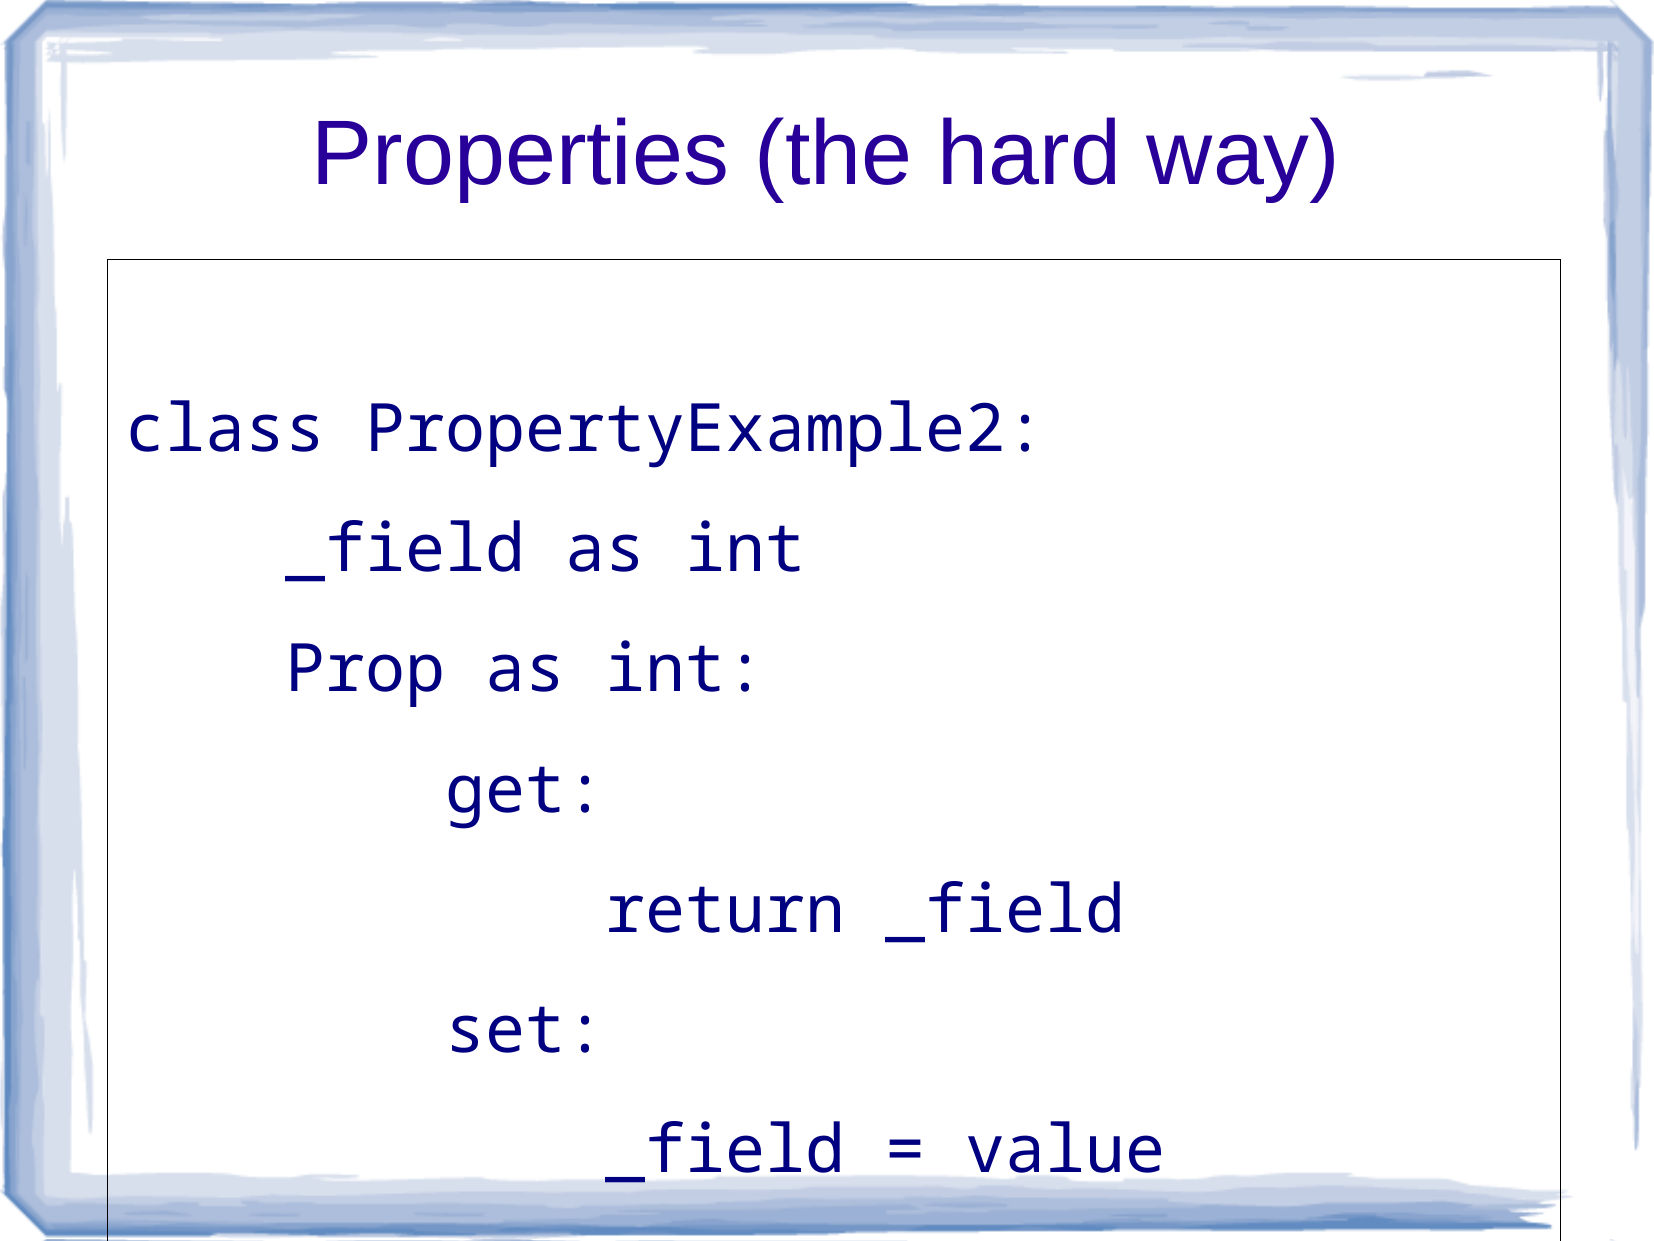

# Properties (the hard way)
class PropertyExample2:
 _field as int
 Prop as int:
 get:
 return _field
 set:
 _field = value